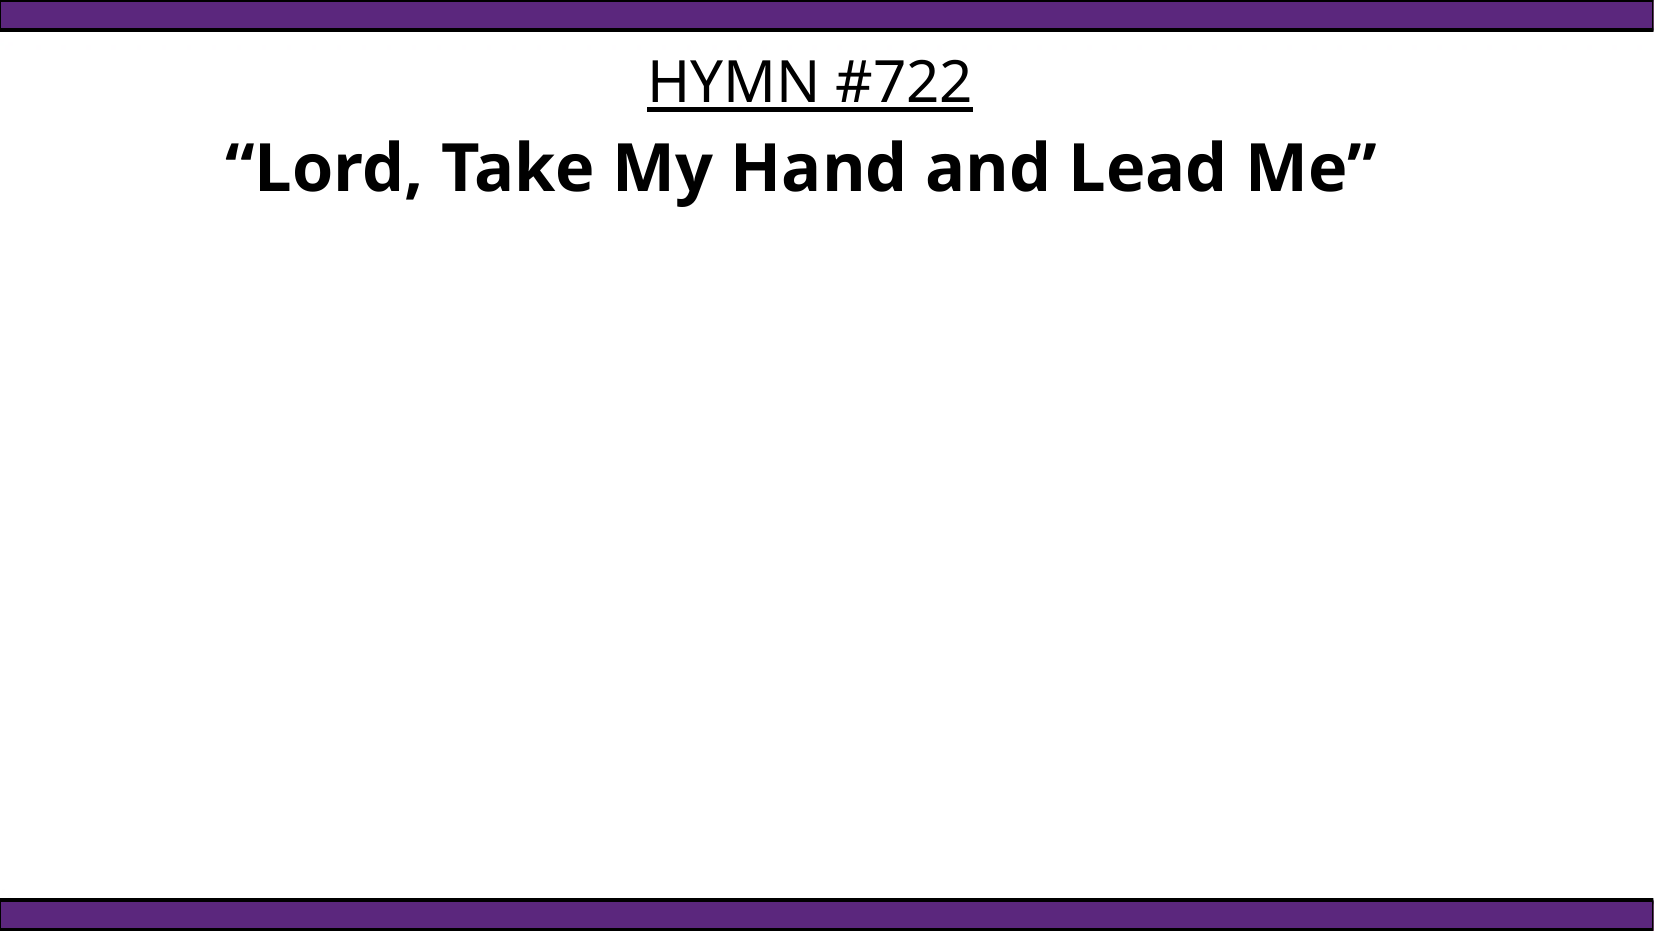

HYMN #722
“Lord, Take My Hand and Lead Me”